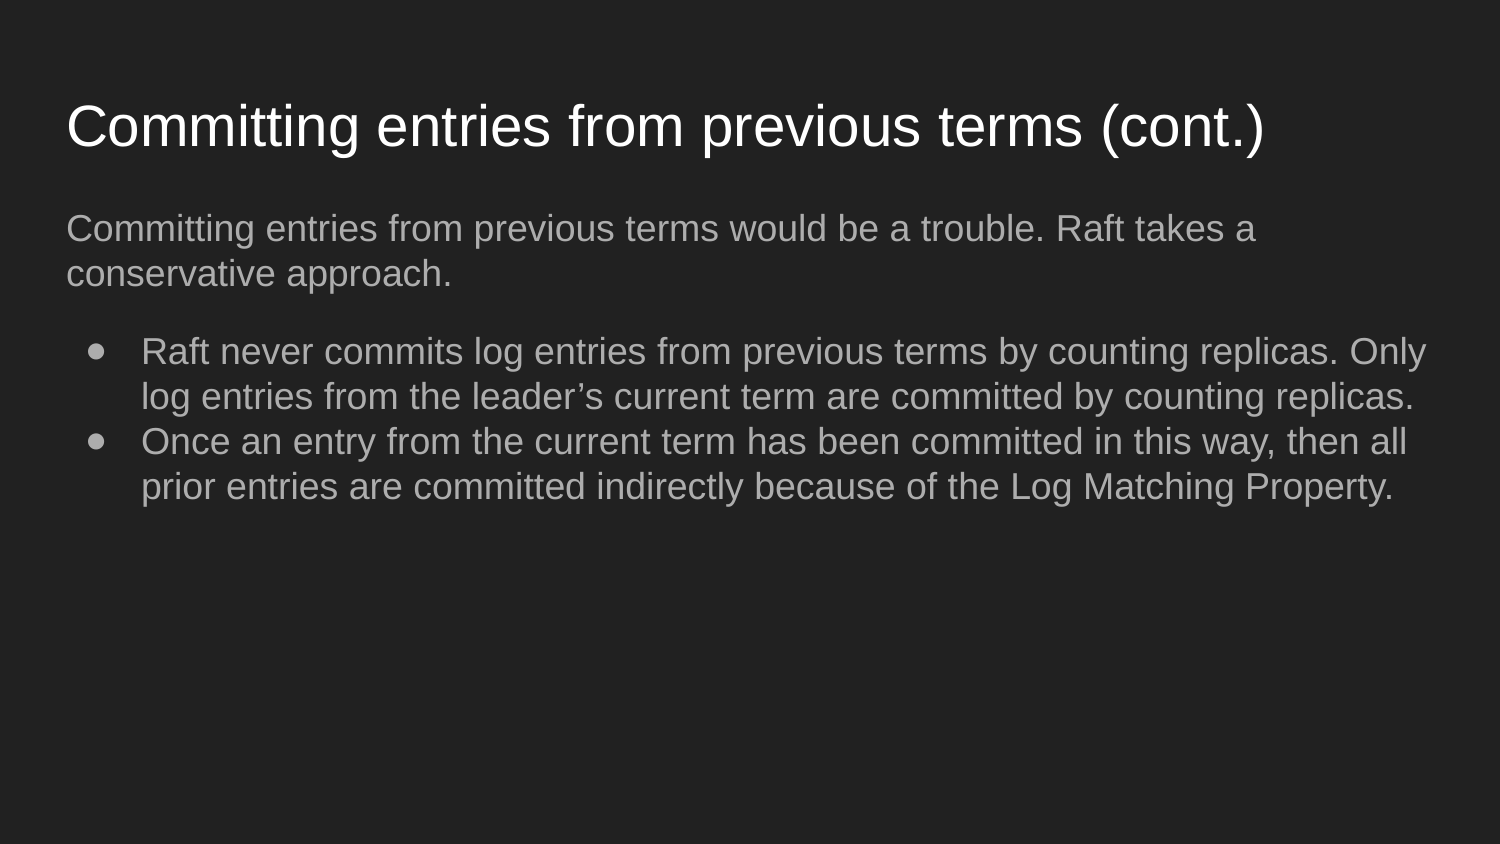

# Committing entries from previous terms (cont.)
Committing entries from previous terms would be a trouble. Raft takes a conservative approach.
Raft never commits log entries from previous terms by counting replicas. Only log entries from the leader’s current term are committed by counting replicas.
Once an entry from the current term has been committed in this way, then all prior entries are committed indirectly because of the Log Matching Property.